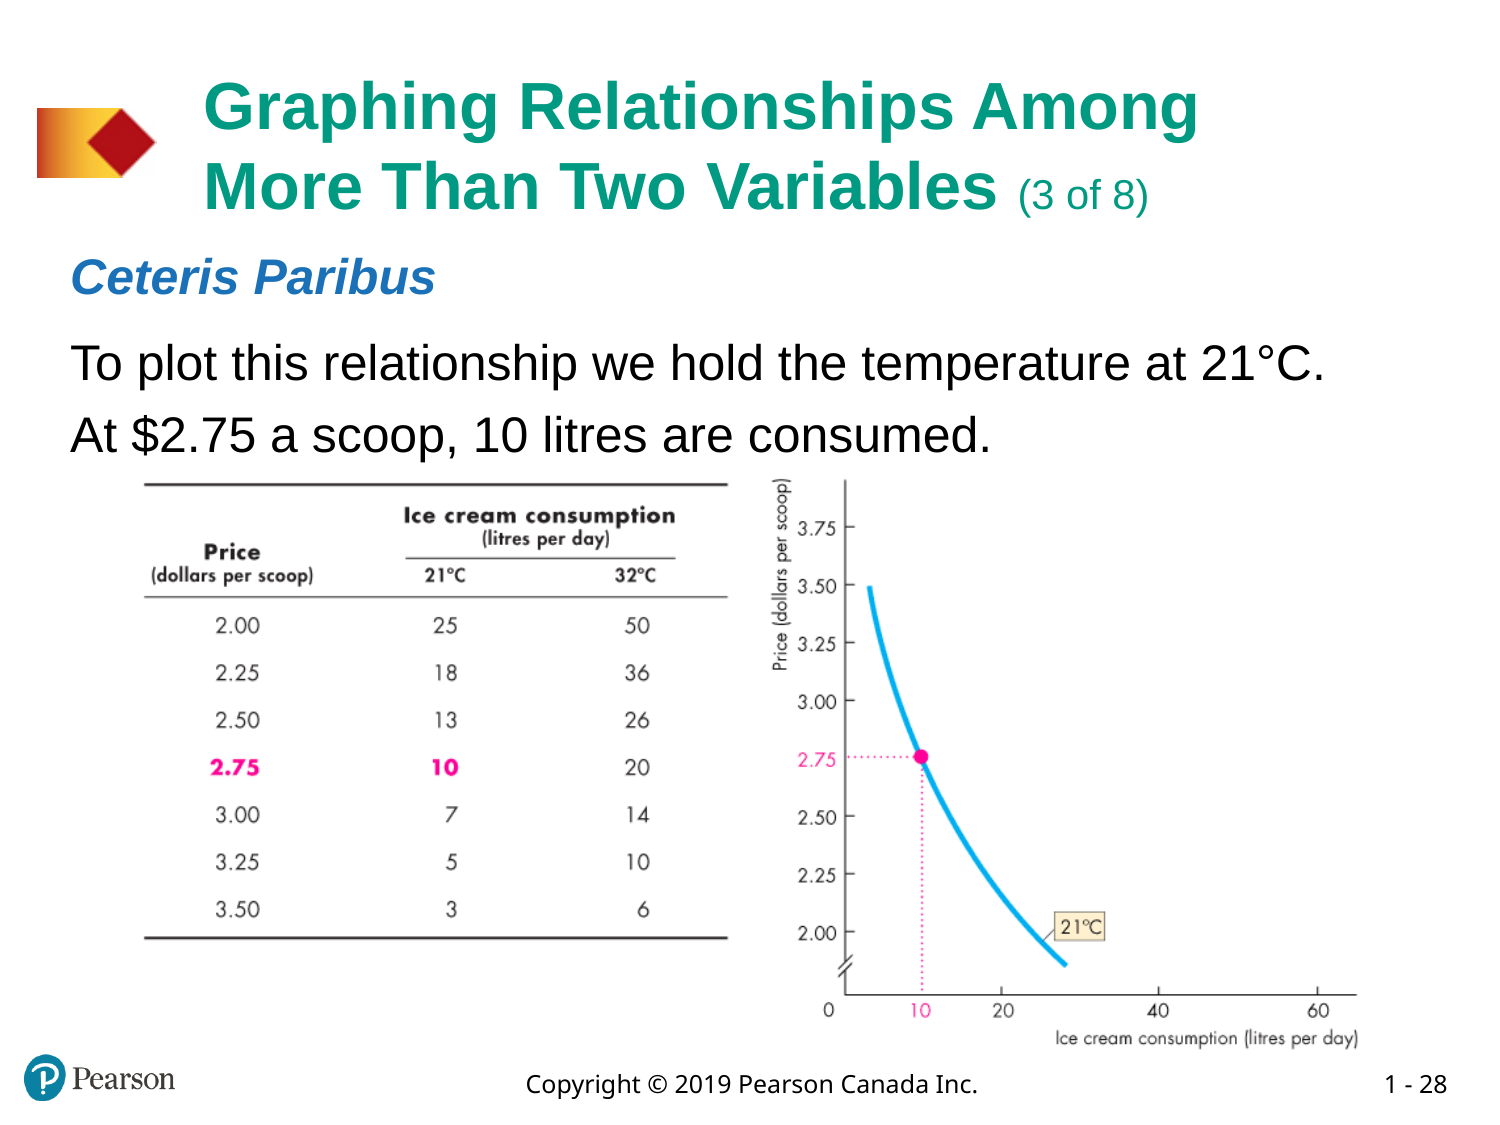

# Graphing Relationships Among More Than Two Variables (3 of 8)
Ceteris Paribus
To plot this relationship we hold the temperature at 21°C.
At $2.75 a scoop, 10 litres are consumed.